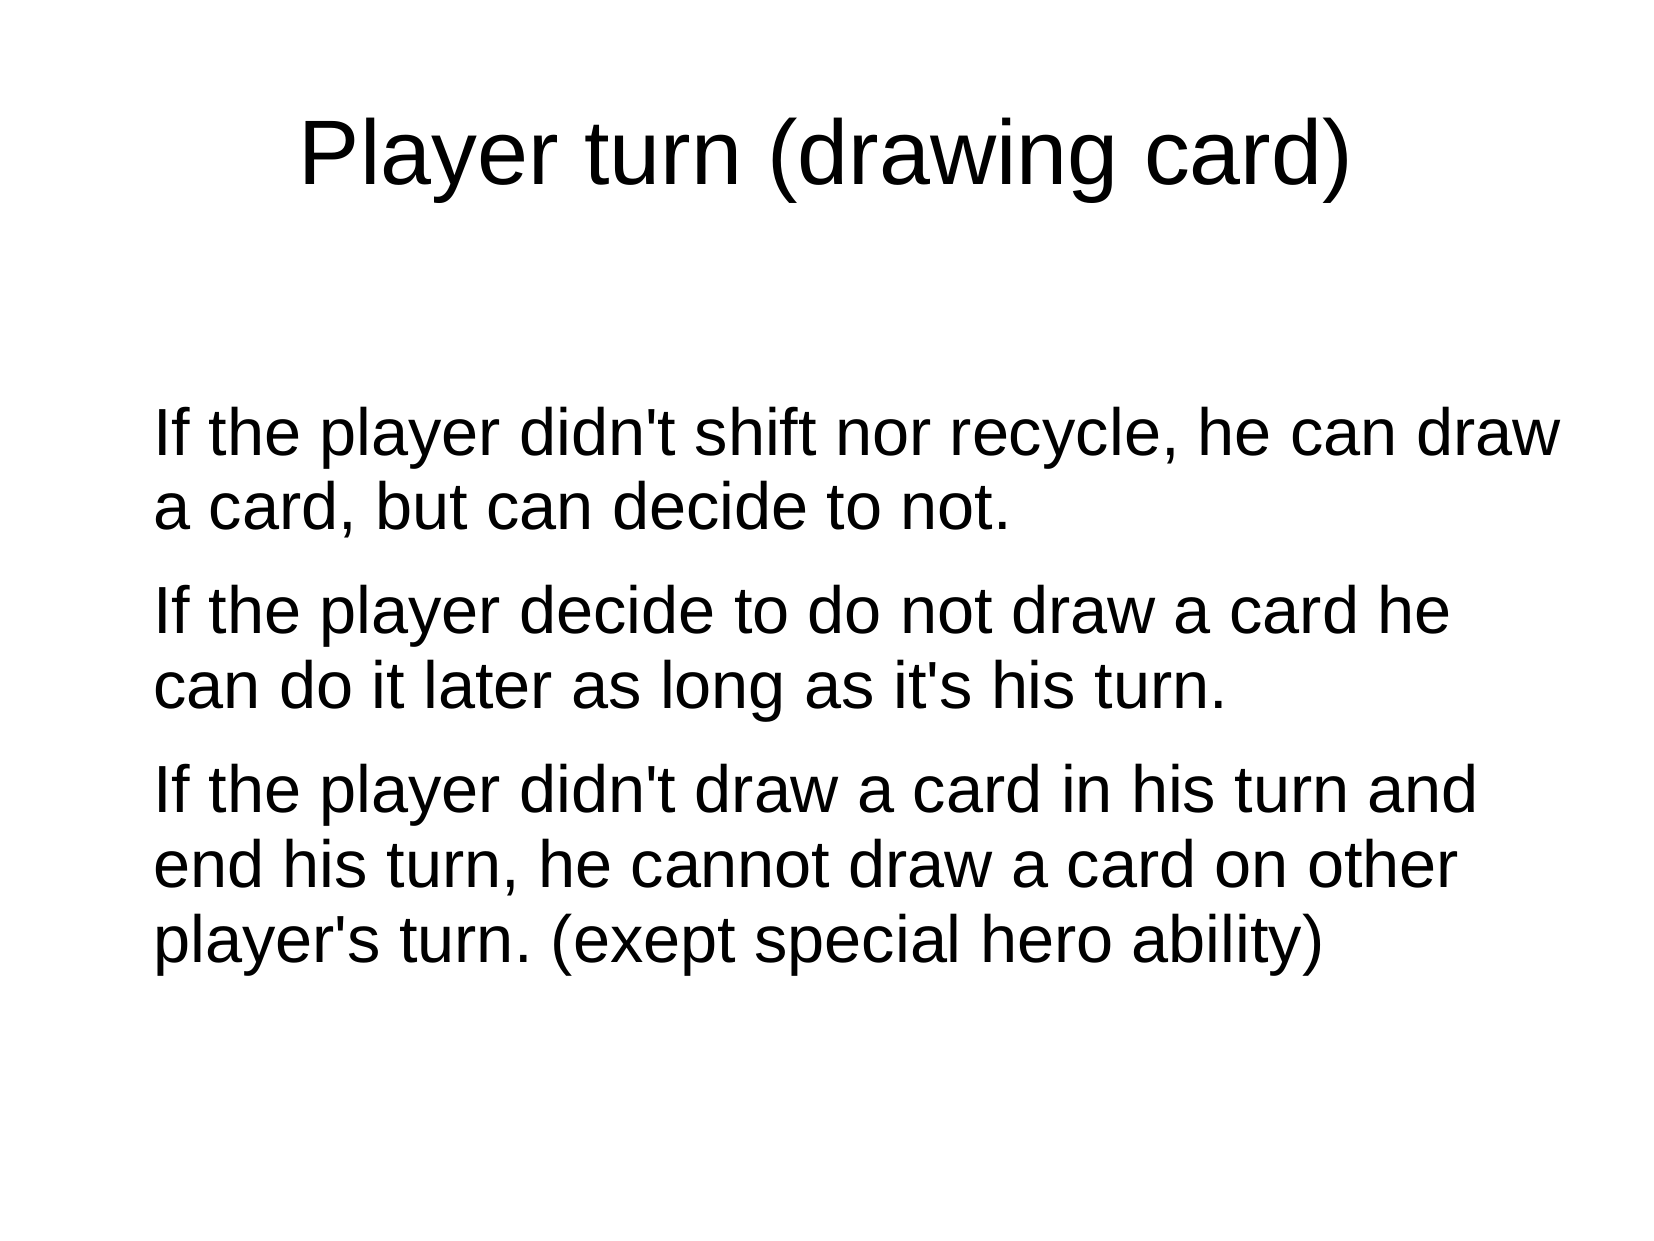

# Player turn (drawing card)
If the player didn't shift nor recycle, he can draw a card, but can decide to not.
If the player decide to do not draw a card he can do it later as long as it's his turn.
If the player didn't draw a card in his turn and end his turn, he cannot draw a card on other player's turn. (exept special hero ability)